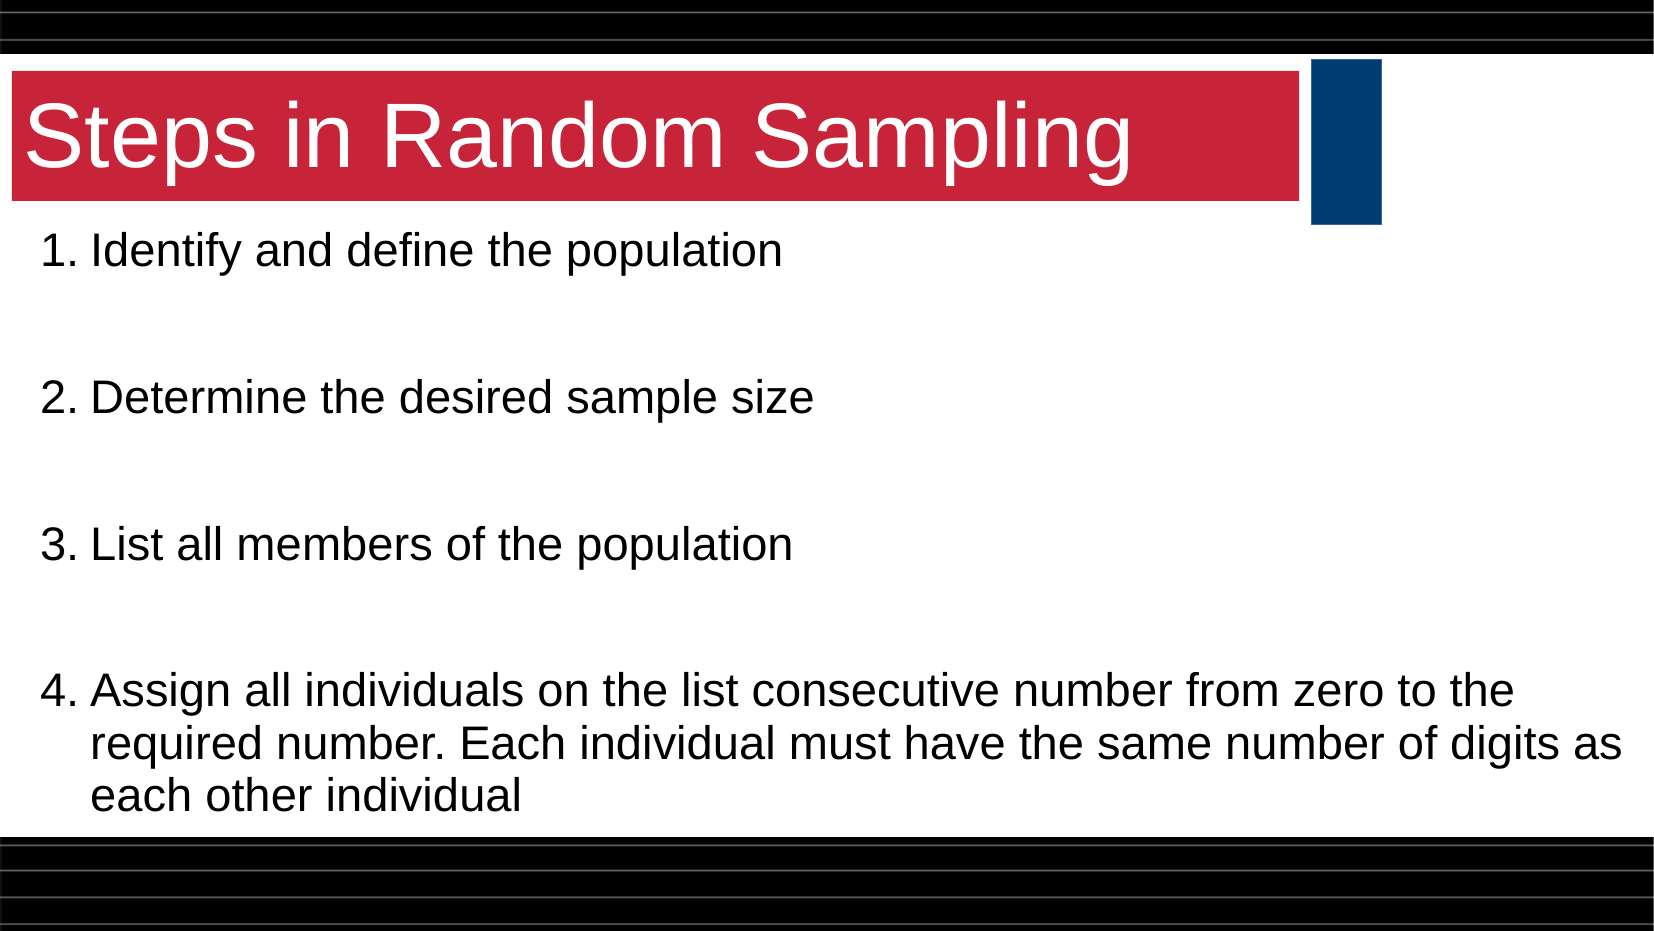

Steps in Random Sampling
# Identify and define the population
Determine the desired sample size
List all members of the population
Assign all individuals on the list consecutive number from zero to the required number. Each individual must have the same number of digits as each other individual